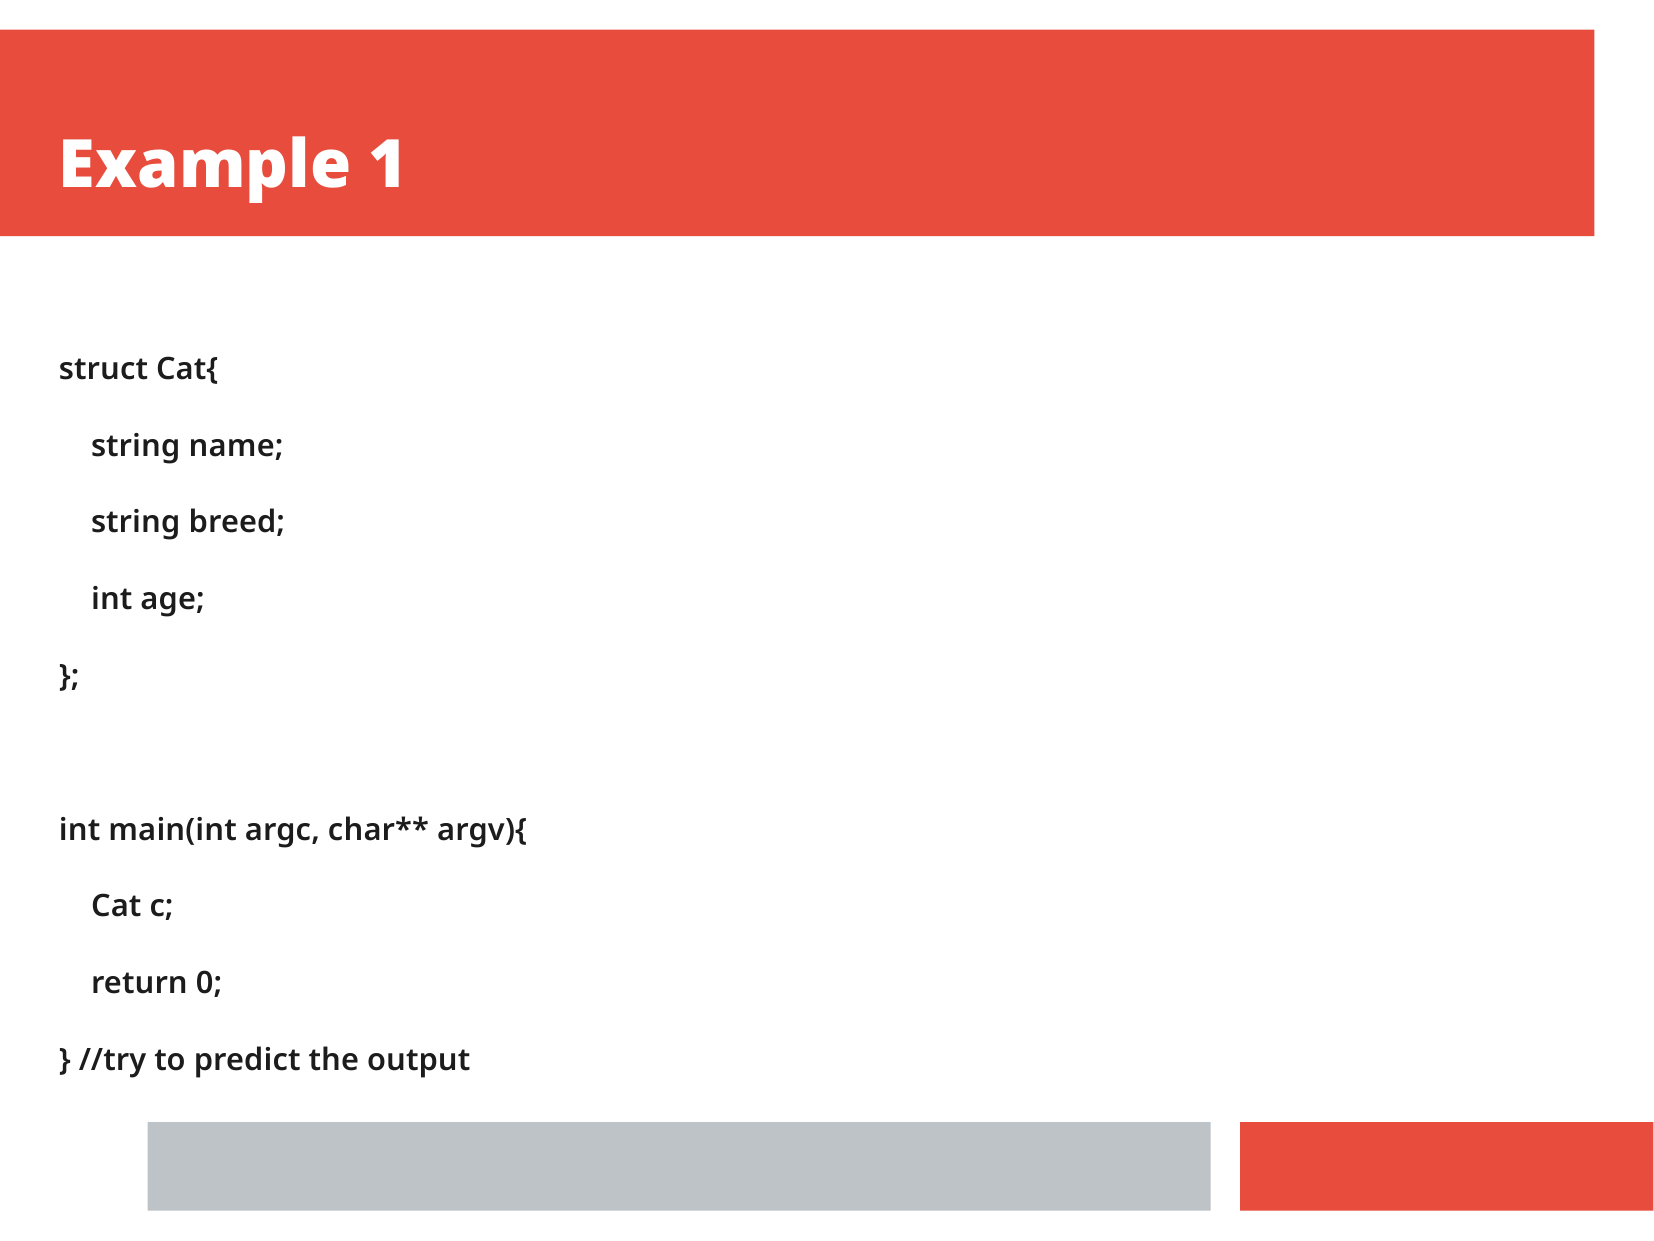

# Example 1
struct Cat{
 string name;
 string breed;
 int age;
};
int main(int argc, char** argv){
 Cat c;
 return 0;
} //try to predict the output